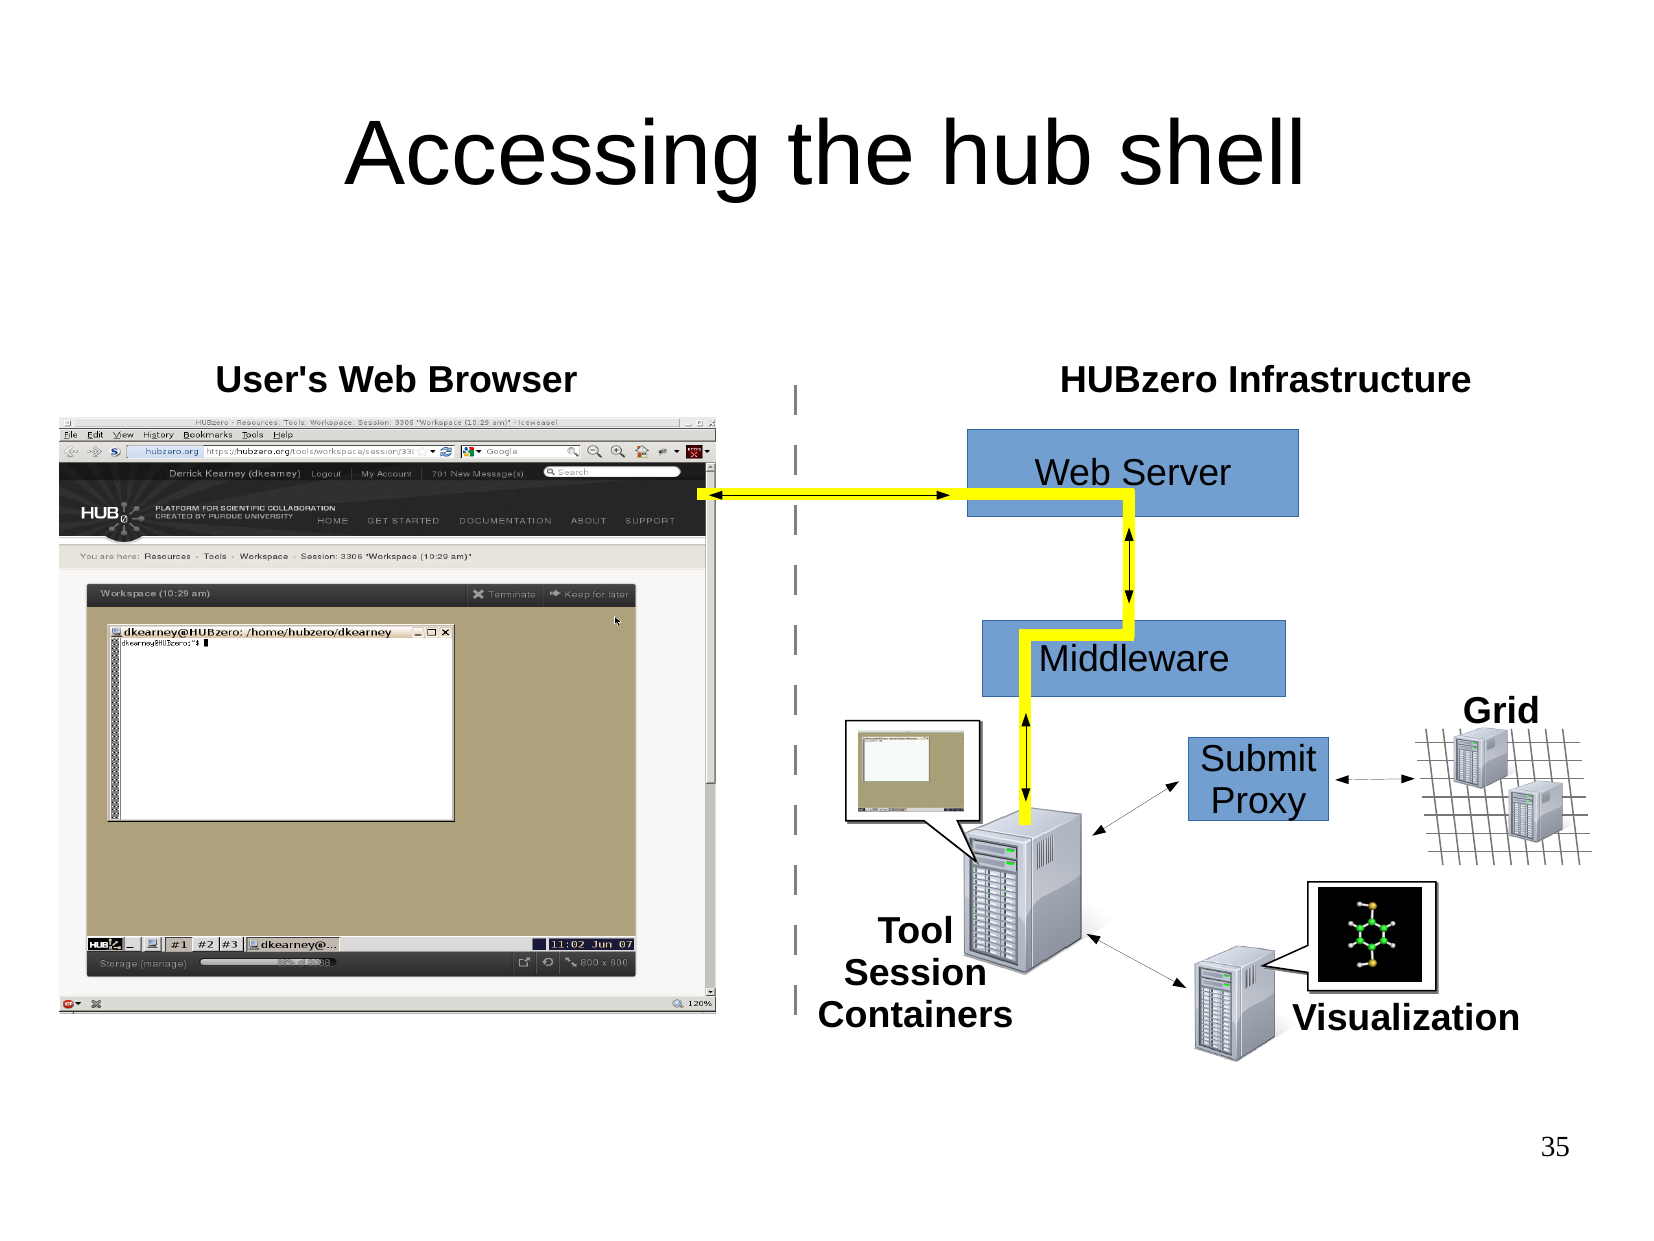

# Accessing the hub shell
User's Web Browser
HUBzero Infrastructure
Web Server
Middleware
Grid
Submit
Proxy
Tool Session
Containers
Visualization
35